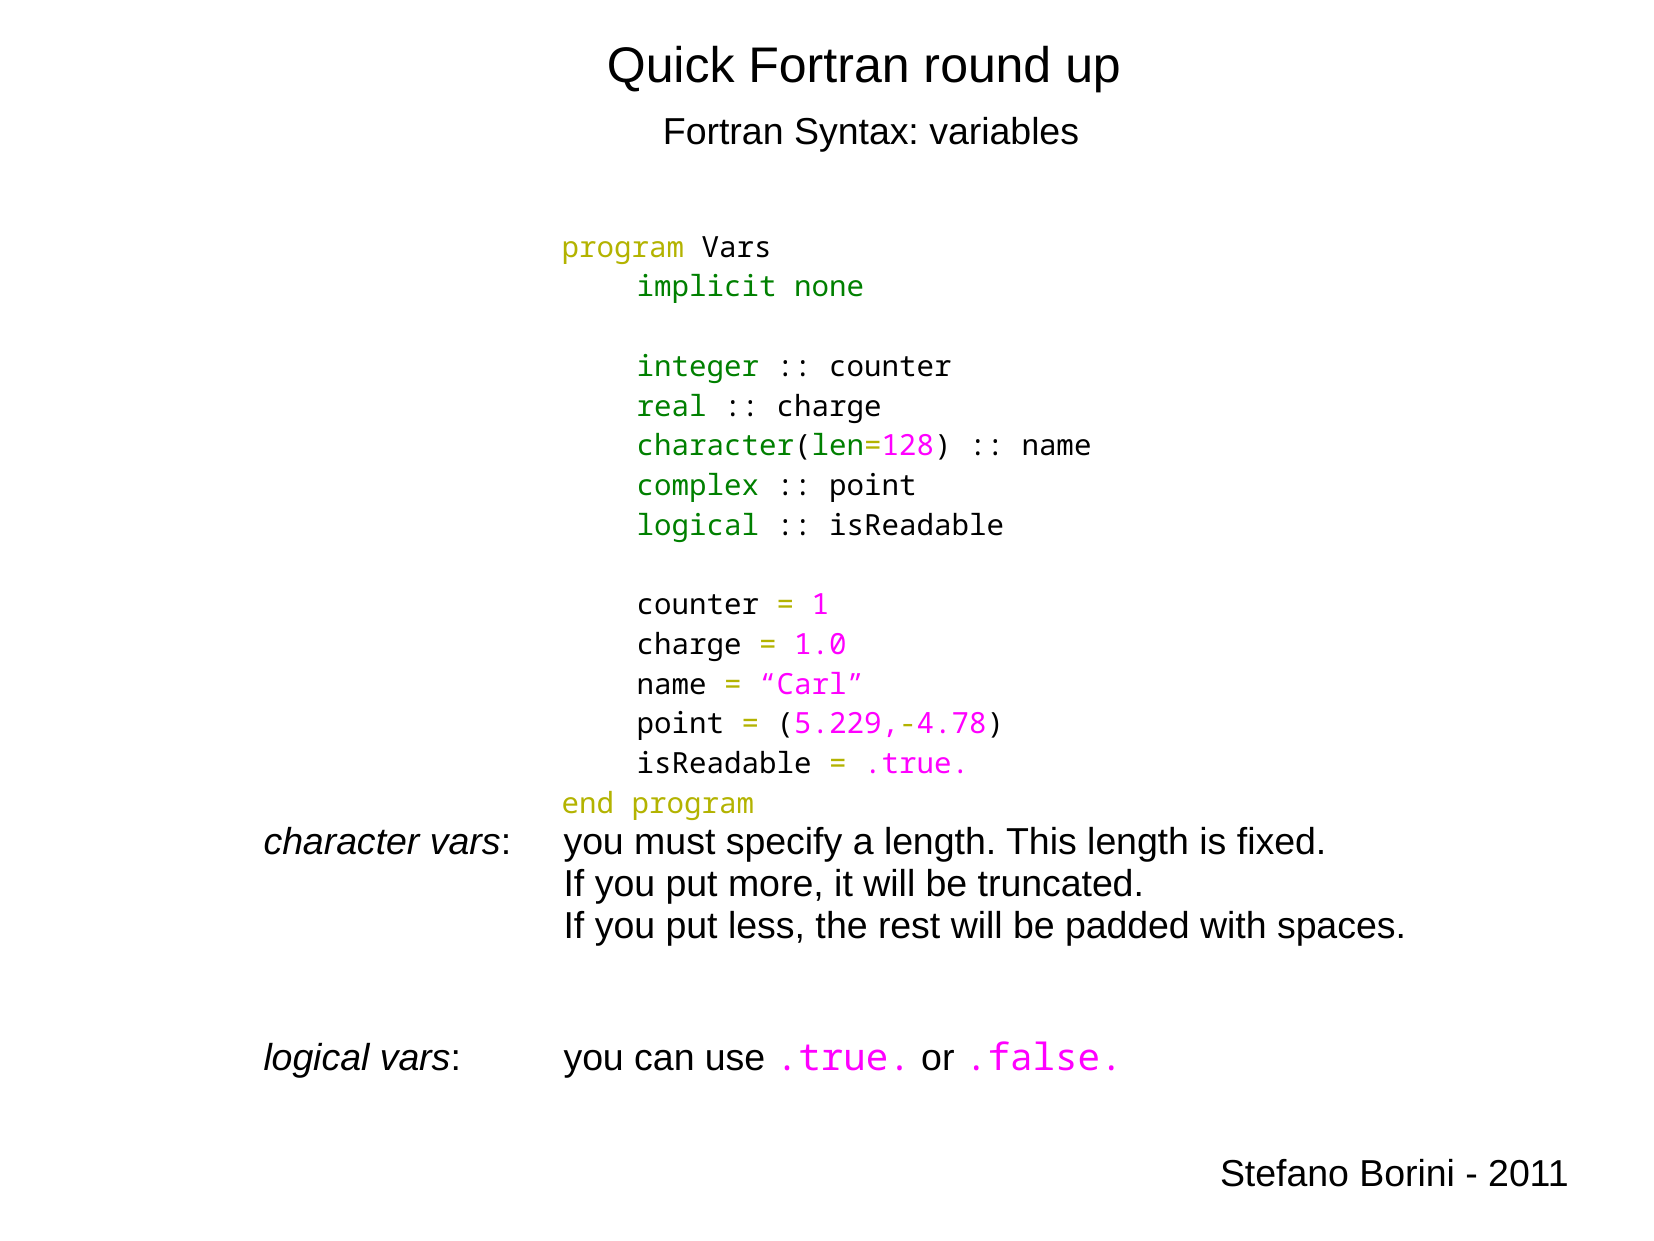

Fortran Syntax: variables
program Vars
	implicit none
	integer :: counter
	real :: charge
	character(len=128) :: name
	complex :: point
	logical :: isReadable
	counter = 1
	charge = 1.0
	name = “Carl”
	point = (5.229,-4.78)
	isReadable = .true.
end program
character vars: 	you must specify a length. This length is fixed.
				If you put more, it will be truncated.
				If you put less, the rest will be padded with spaces.
logical vars: 		you can use .true. or .false.